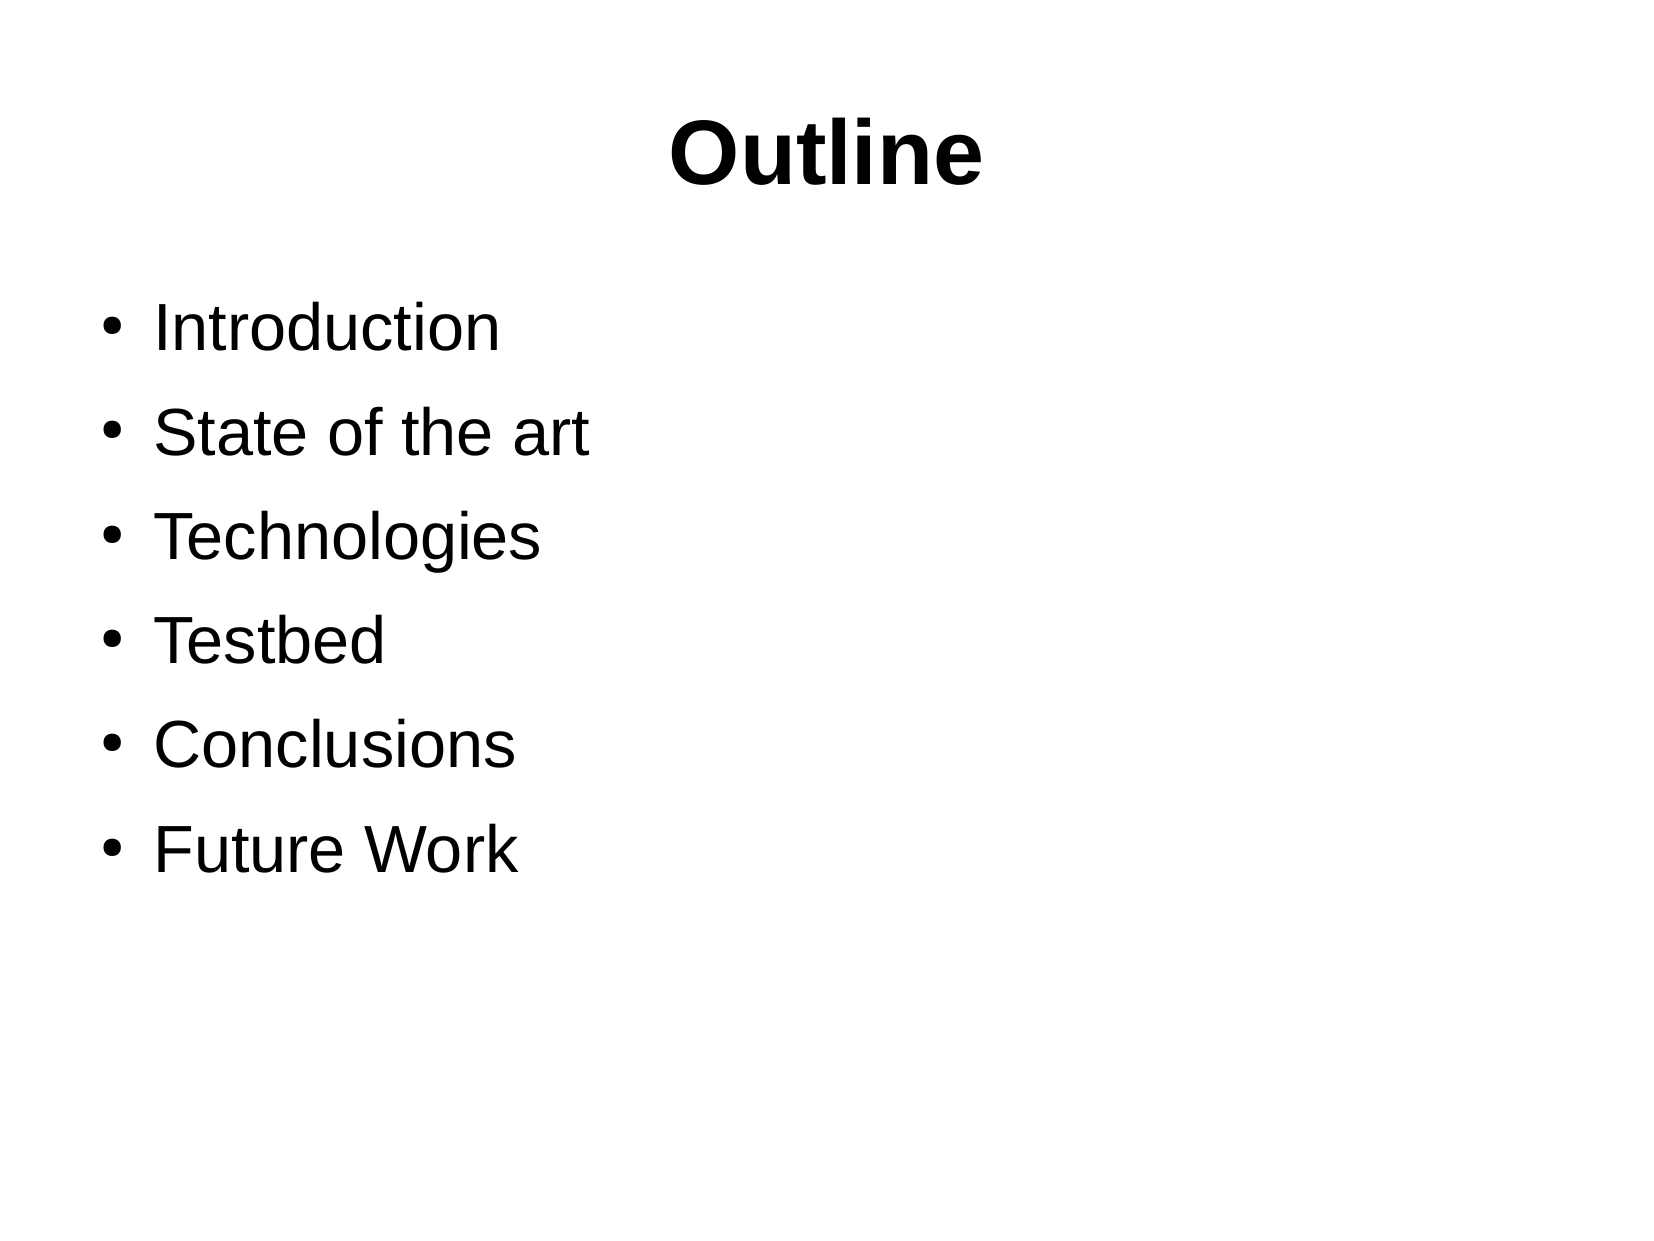

# Outline
Introduction
State of the art
Technologies
Testbed
Conclusions
Future Work